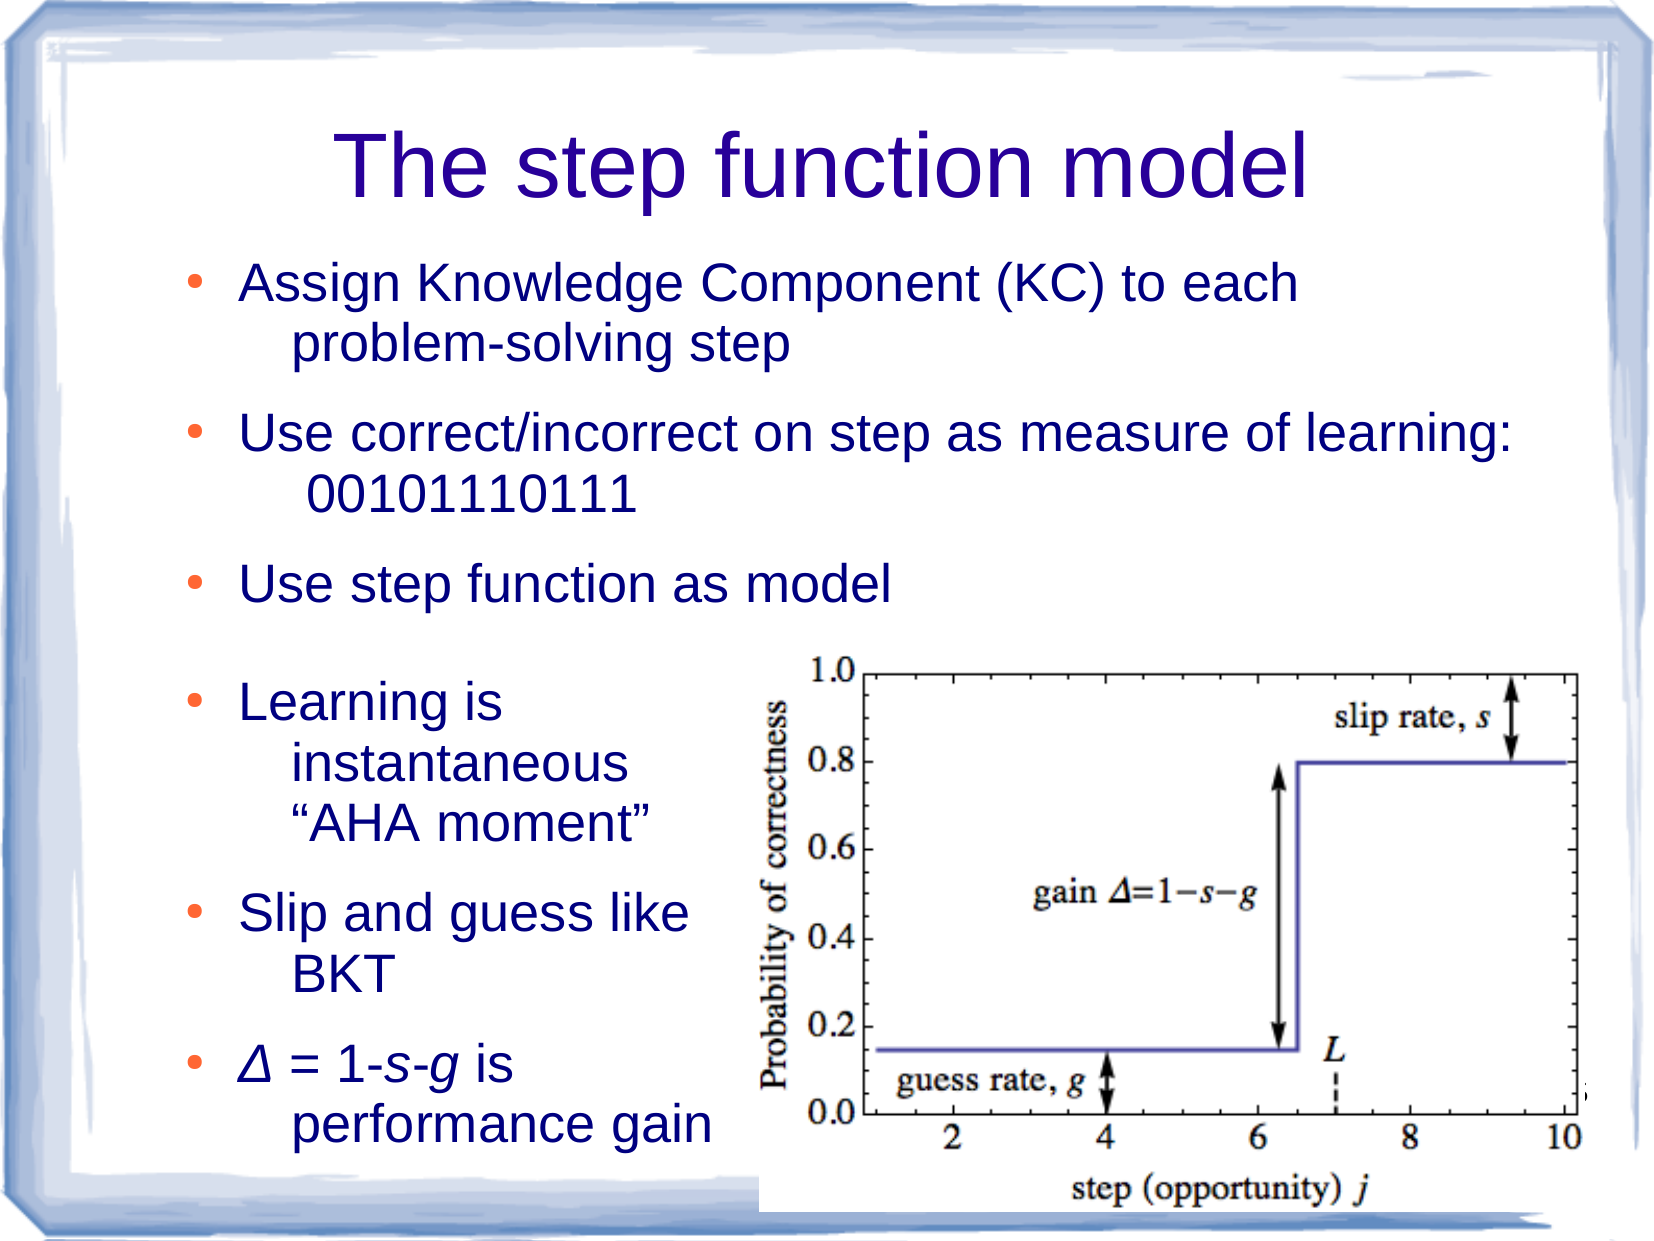

# The step function model
Assign Knowledge Component (KC) to each problem-solving step
Use correct/incorrect on step as measure of learning: 00101110111
Use step function as model
Learning is instantaneous “AHA moment”
Slip and guess like BKT
Δ = 1-s-g is performance gain
5